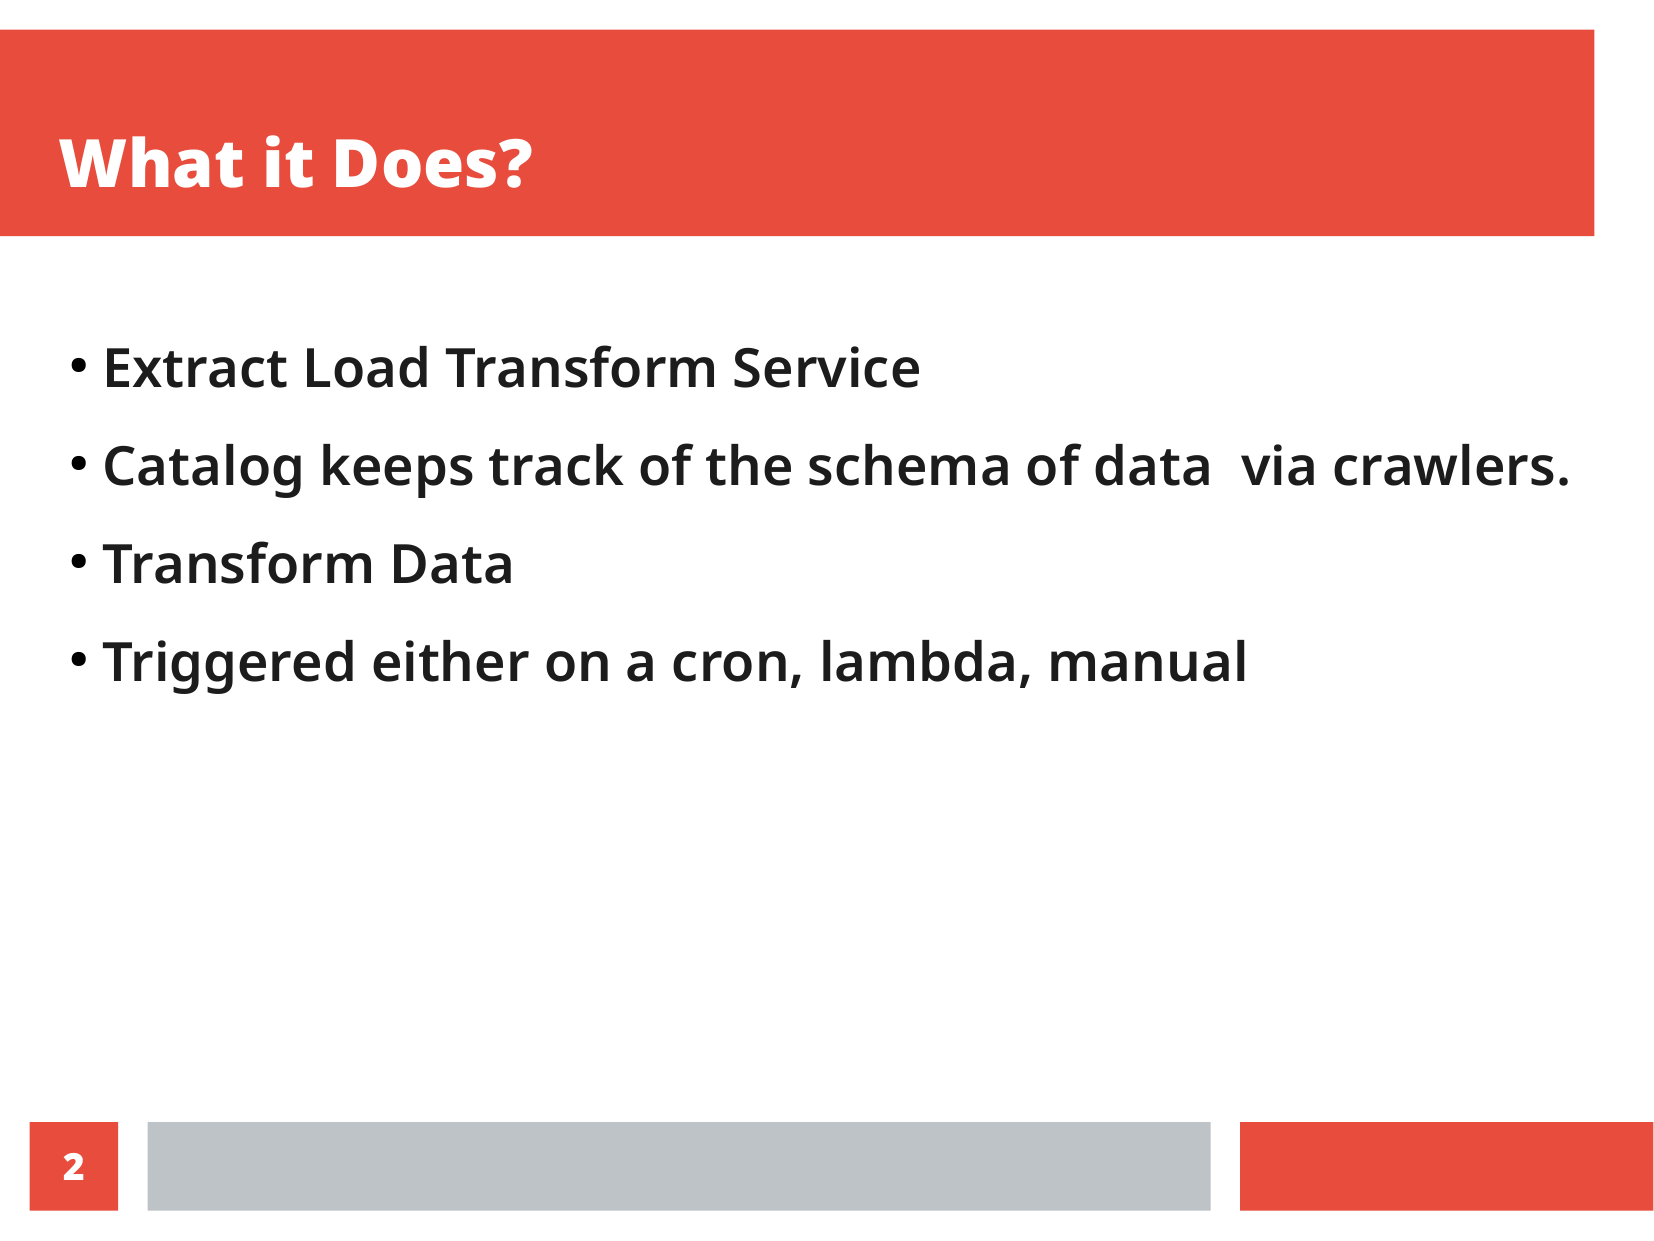

# What it Does?
 Extract Load Transform Service
 Catalog keeps track of the schema of data via crawlers.
 Transform Data
 Triggered either on a cron, lambda, manual
2